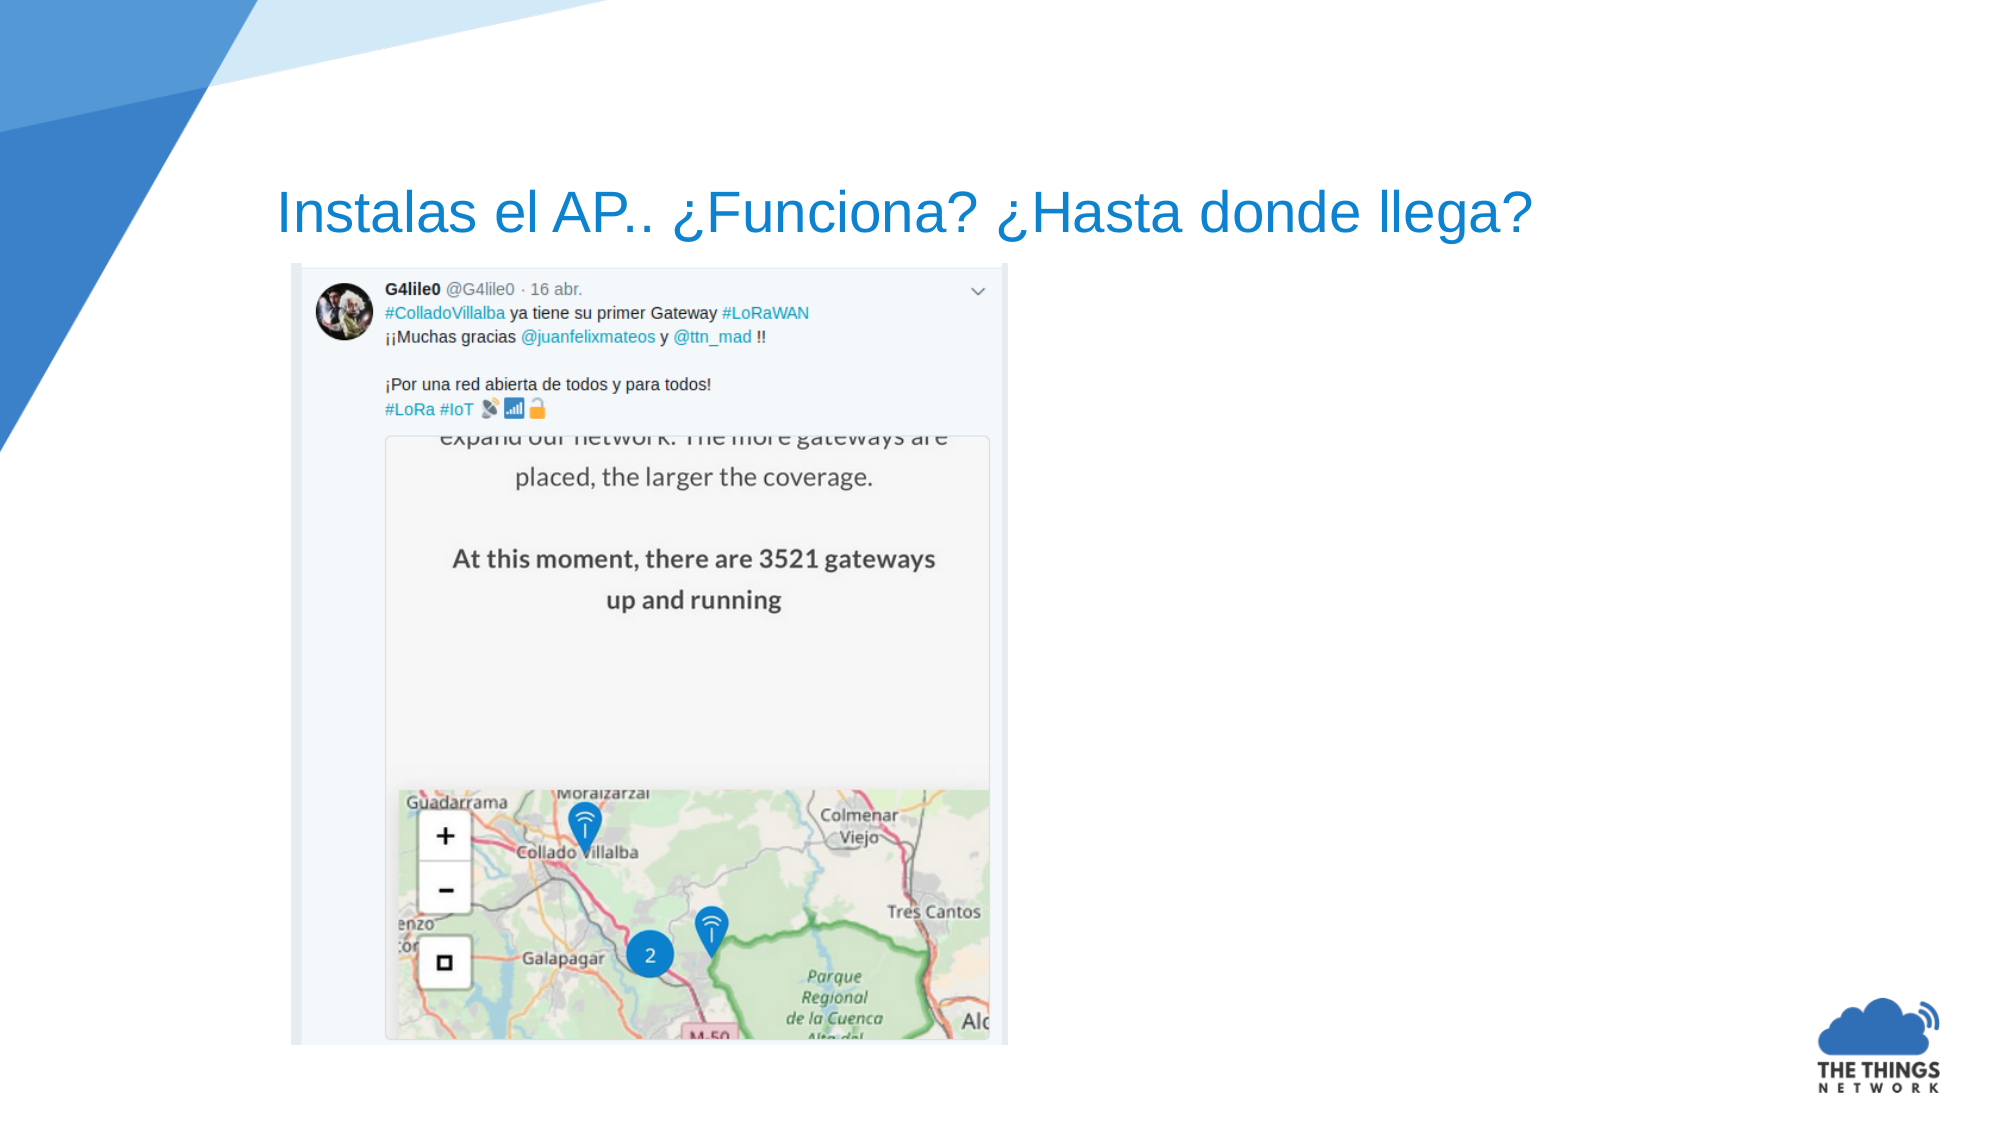

# Instalas el AP.. ¿Funciona? ¿Hasta donde llega?